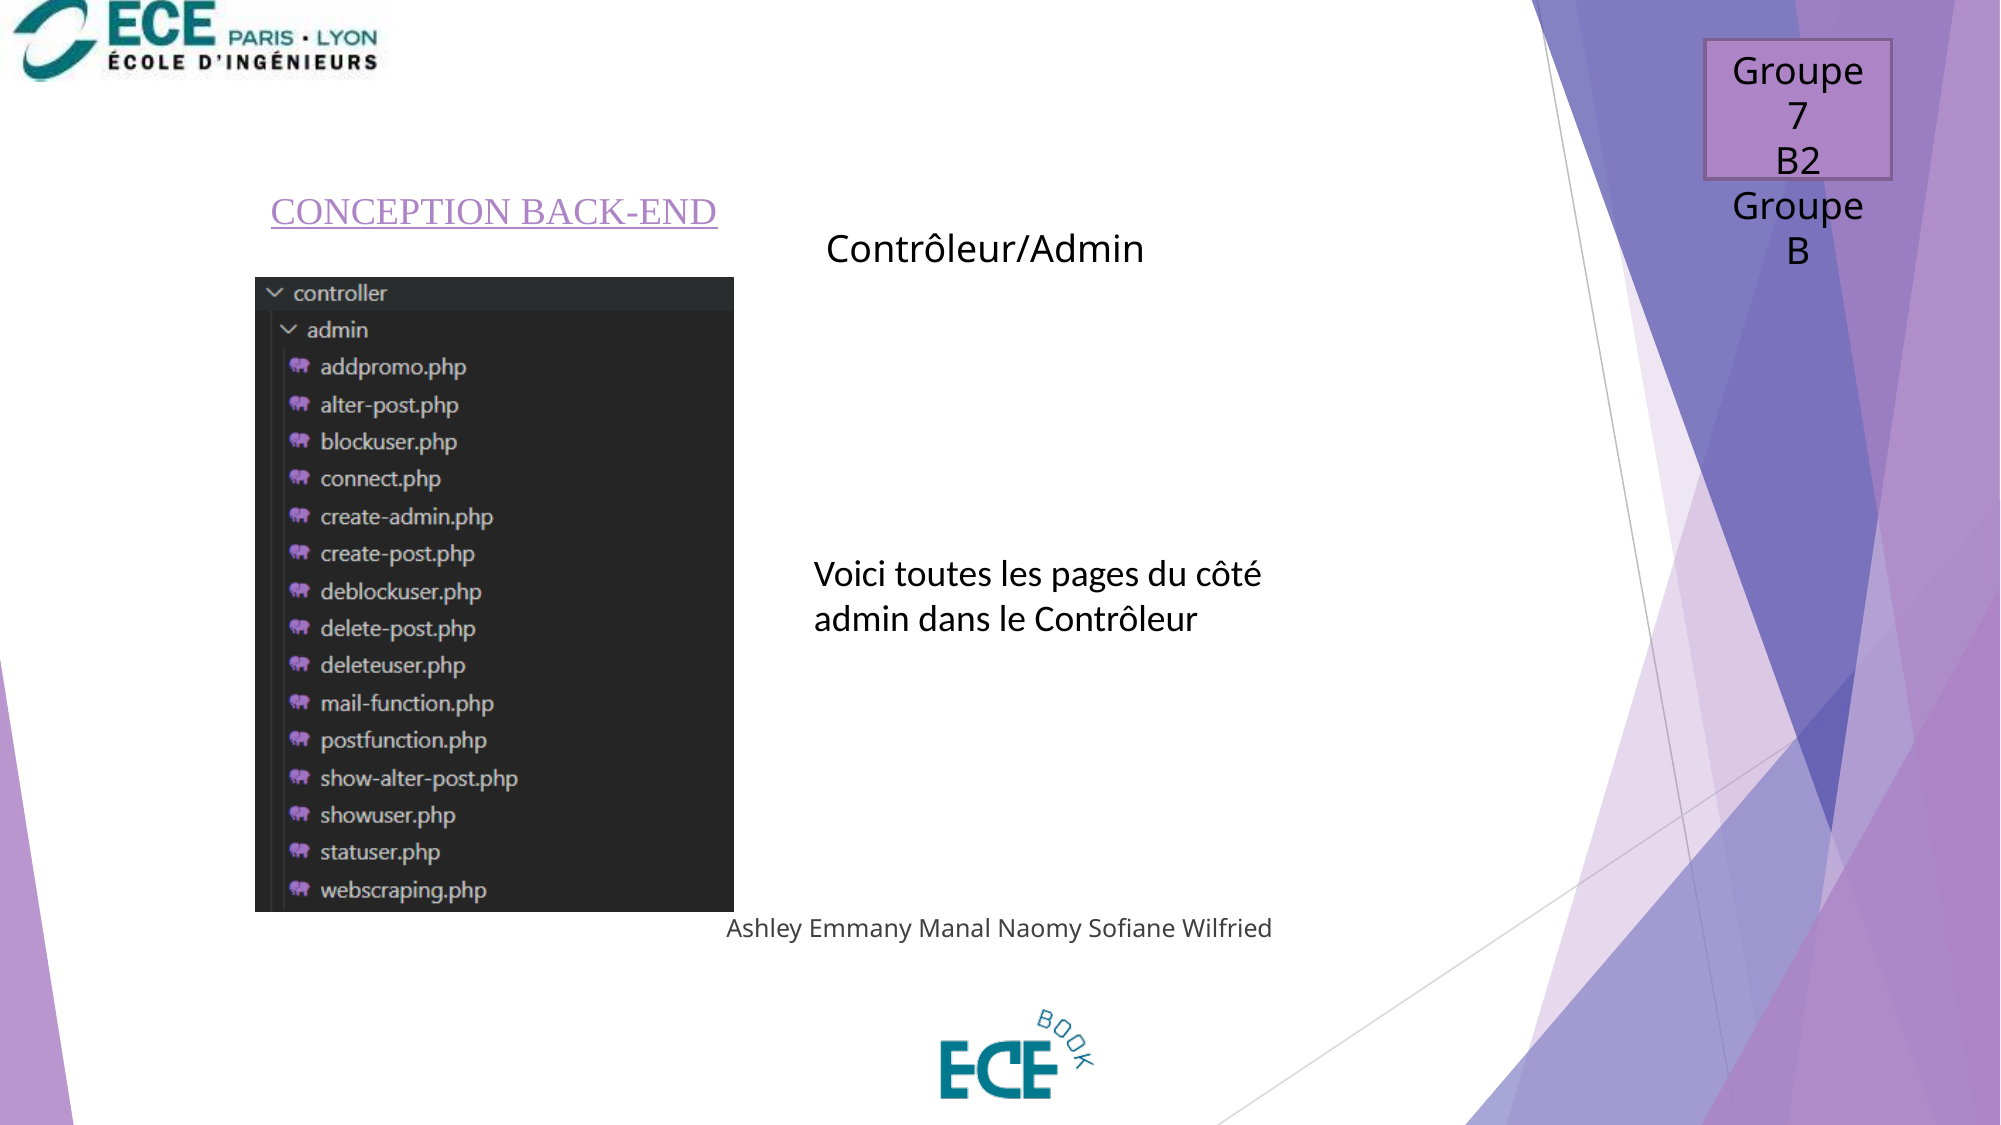

Groupe 7
B2 Groupe B
# CONCEPTION BACK-END
Contrôleur/Admin
Voici toutes les pages du côté admin dans le Contrôleur
Ashley Emmany Manal Naomy Sofiane Wilfried